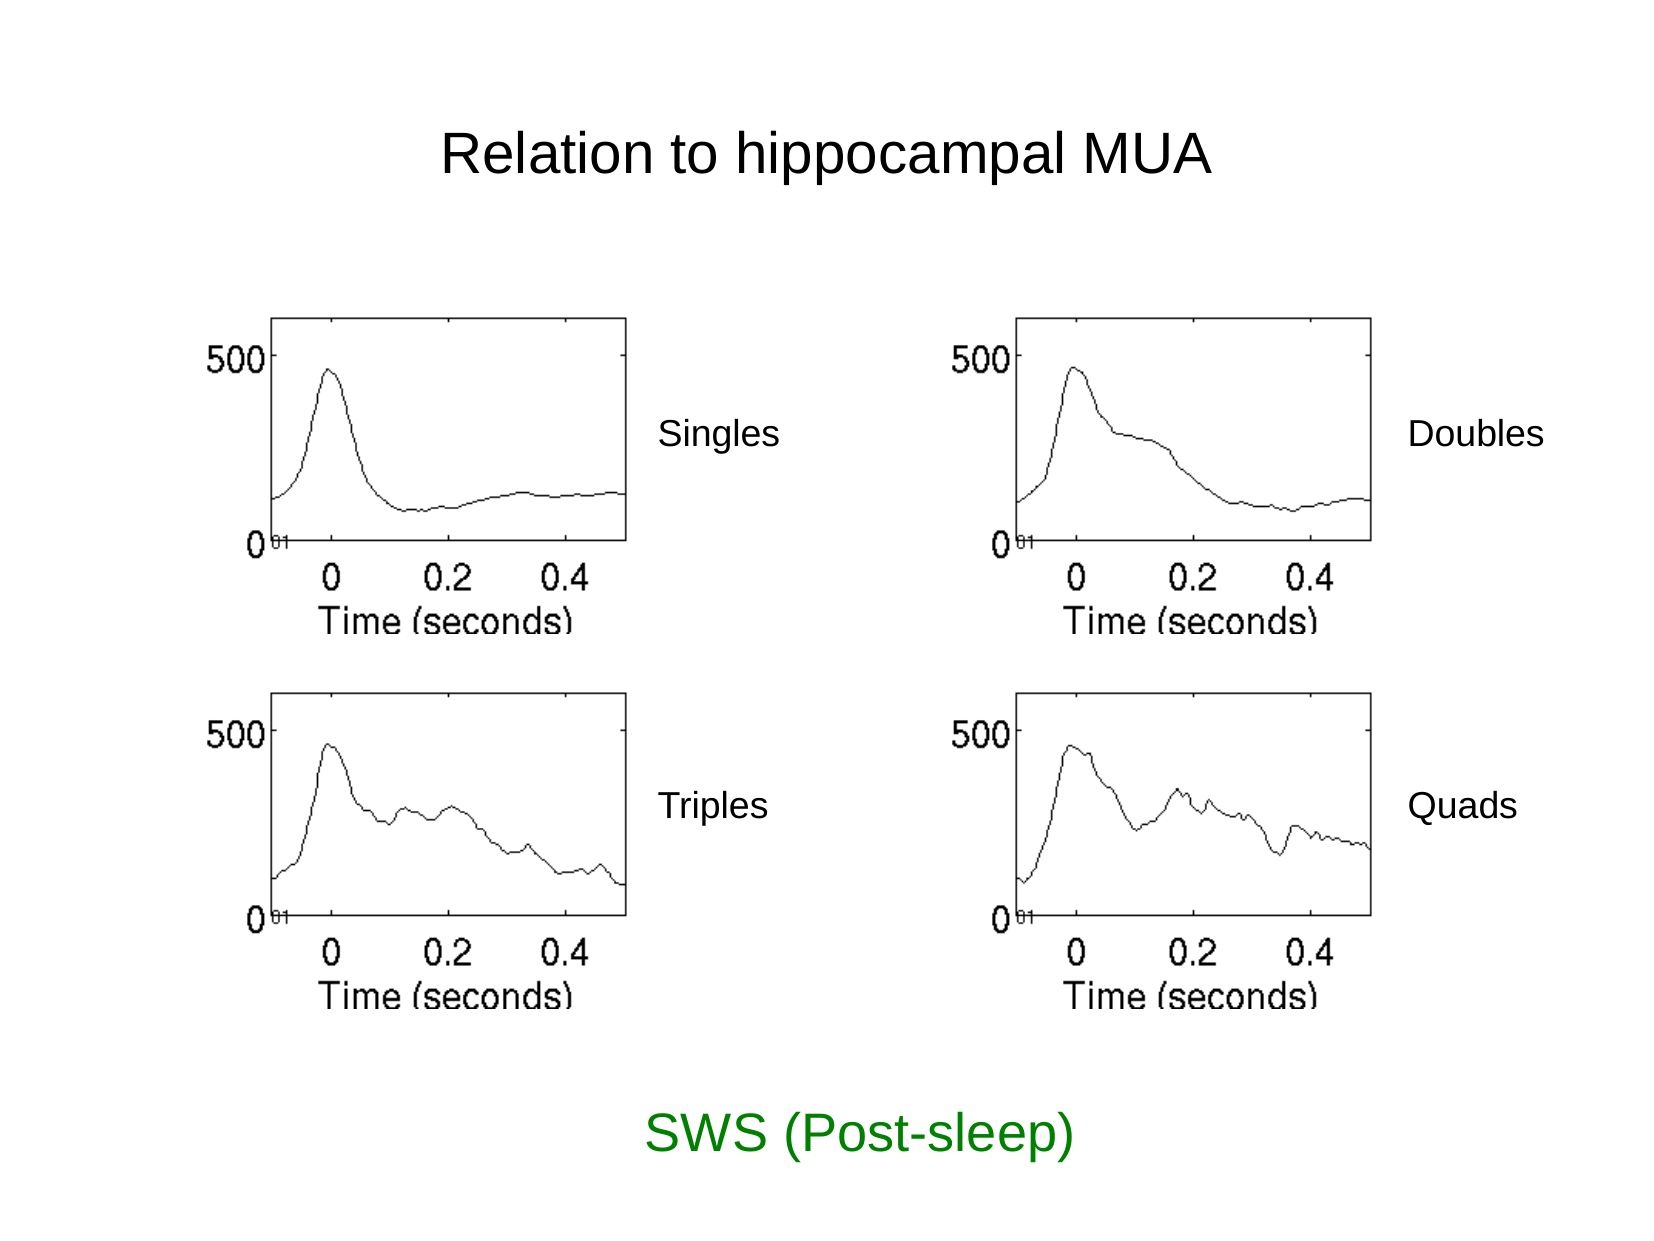

# Relation to hippocampal MUA
Singles
Doubles
Triples
Quads
SWS (Post-sleep)